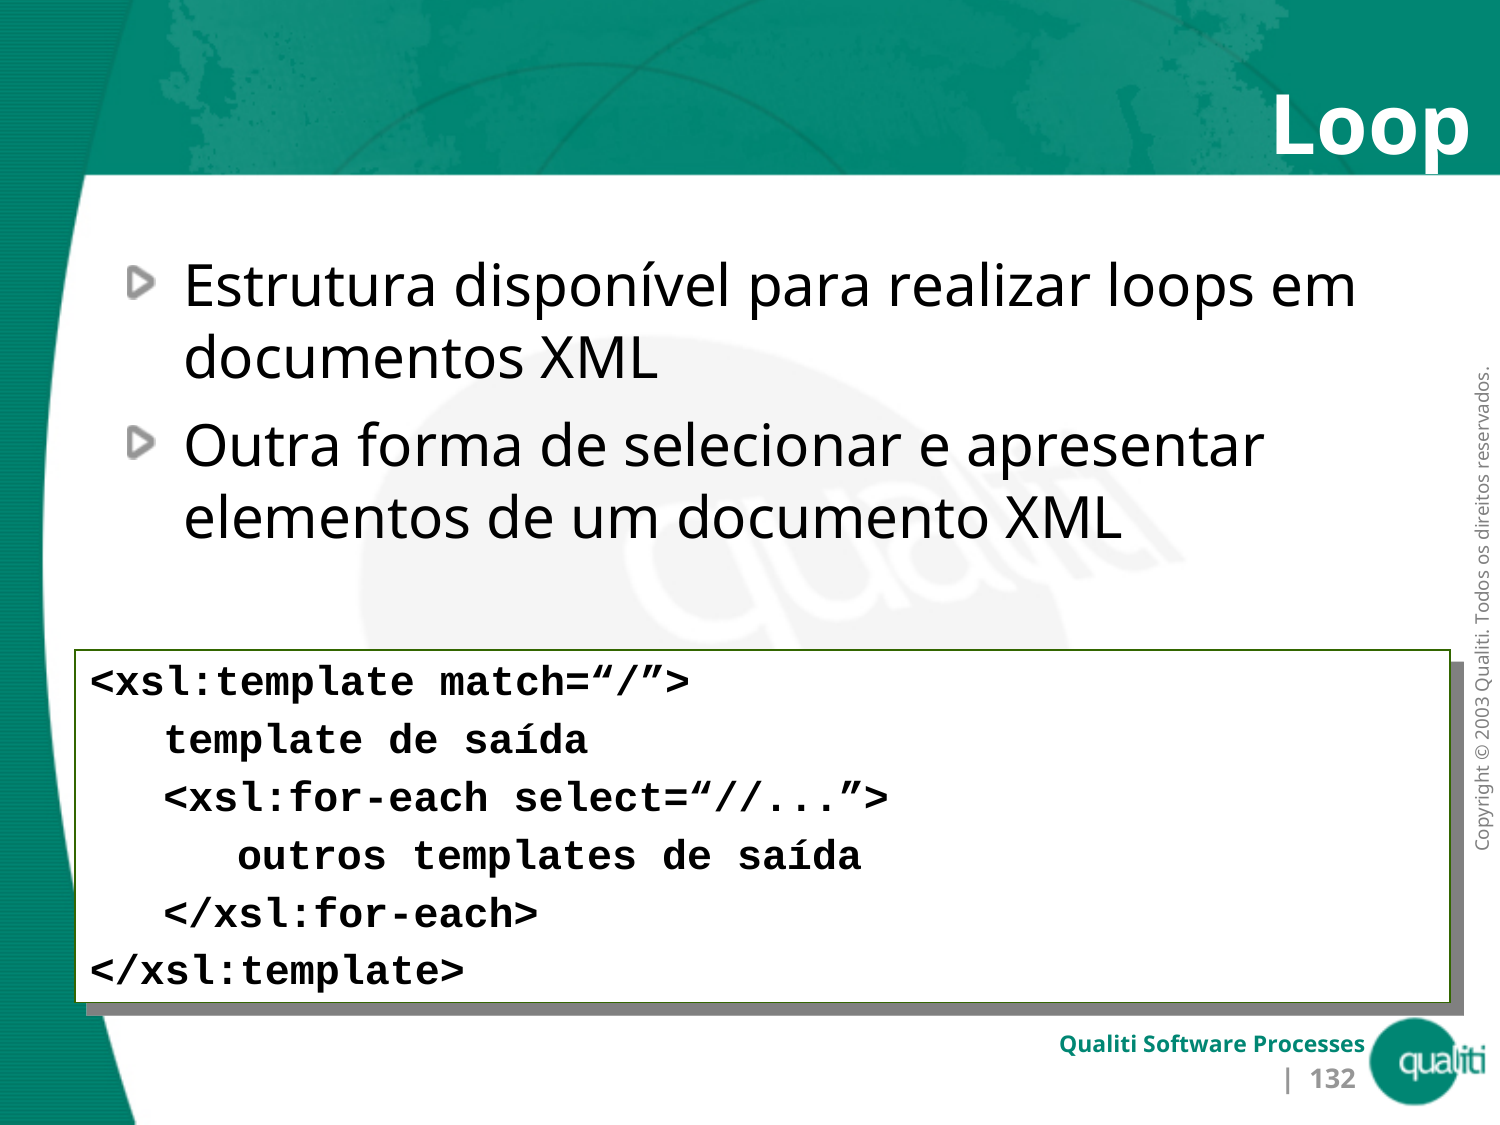

# Loop
Estrutura disponível para realizar loops em documentos XML
Outra forma de selecionar e apresentar elementos de um documento XML
<xsl:template match=“/”>
	template de saída
	<xsl:for-each select=“//...”>
		outros templates de saída
	</xsl:for-each>
</xsl:template>